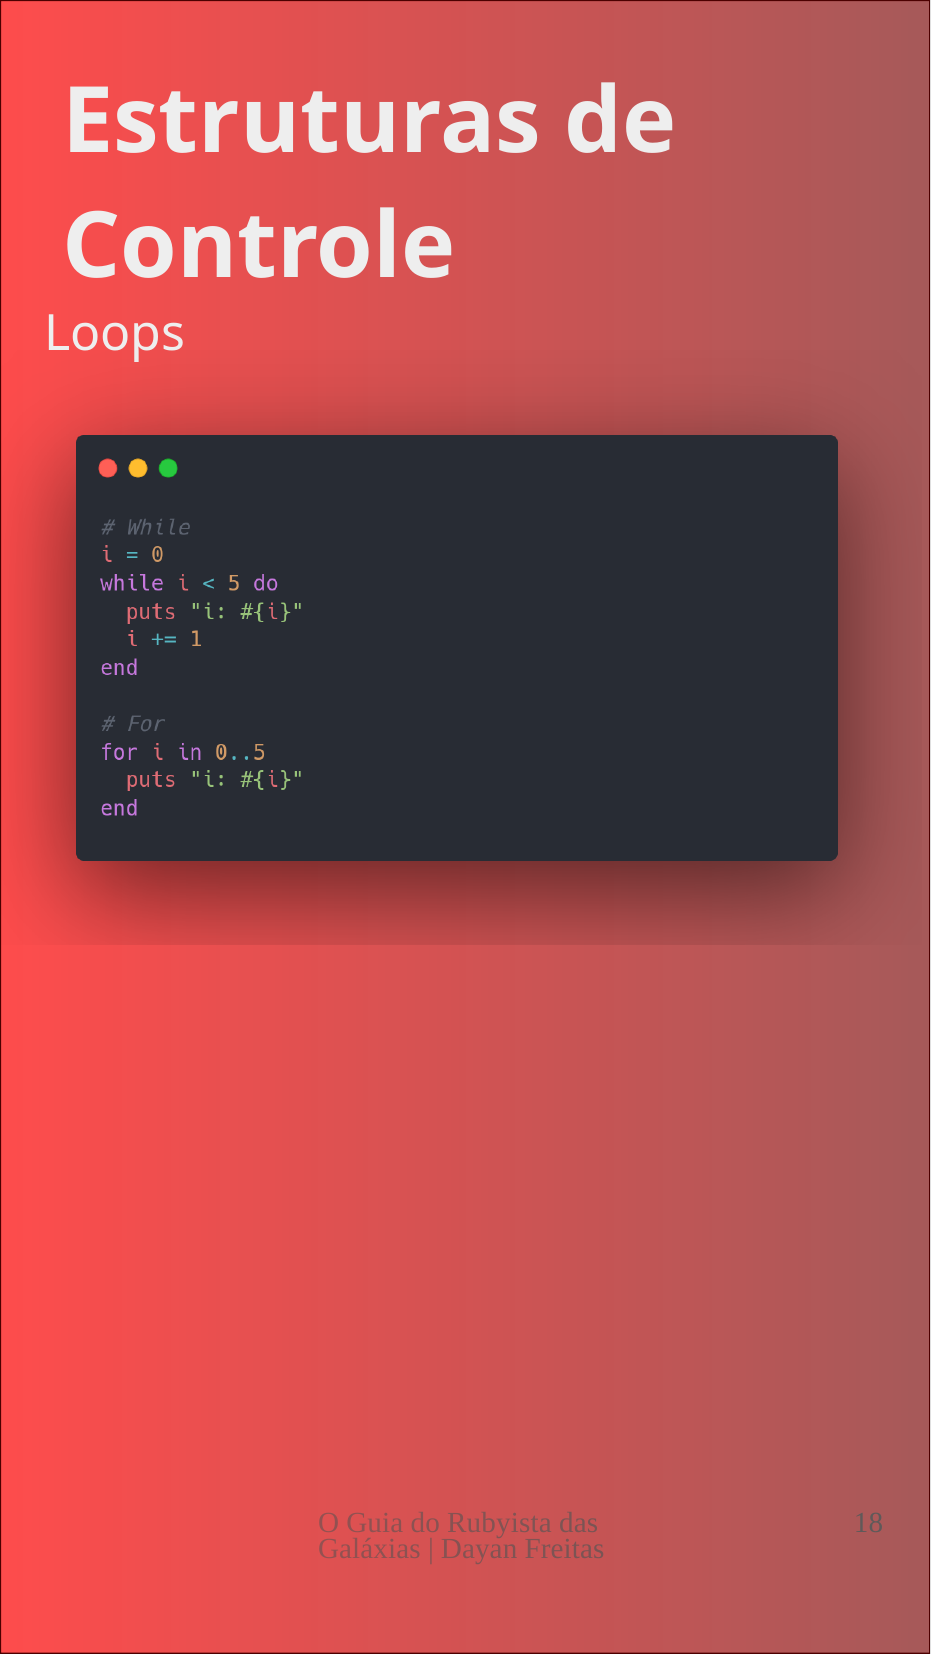

Estruturas de Controle
Loops
O Guia do Rubyista das Galáxias | Dayan Freitas
18